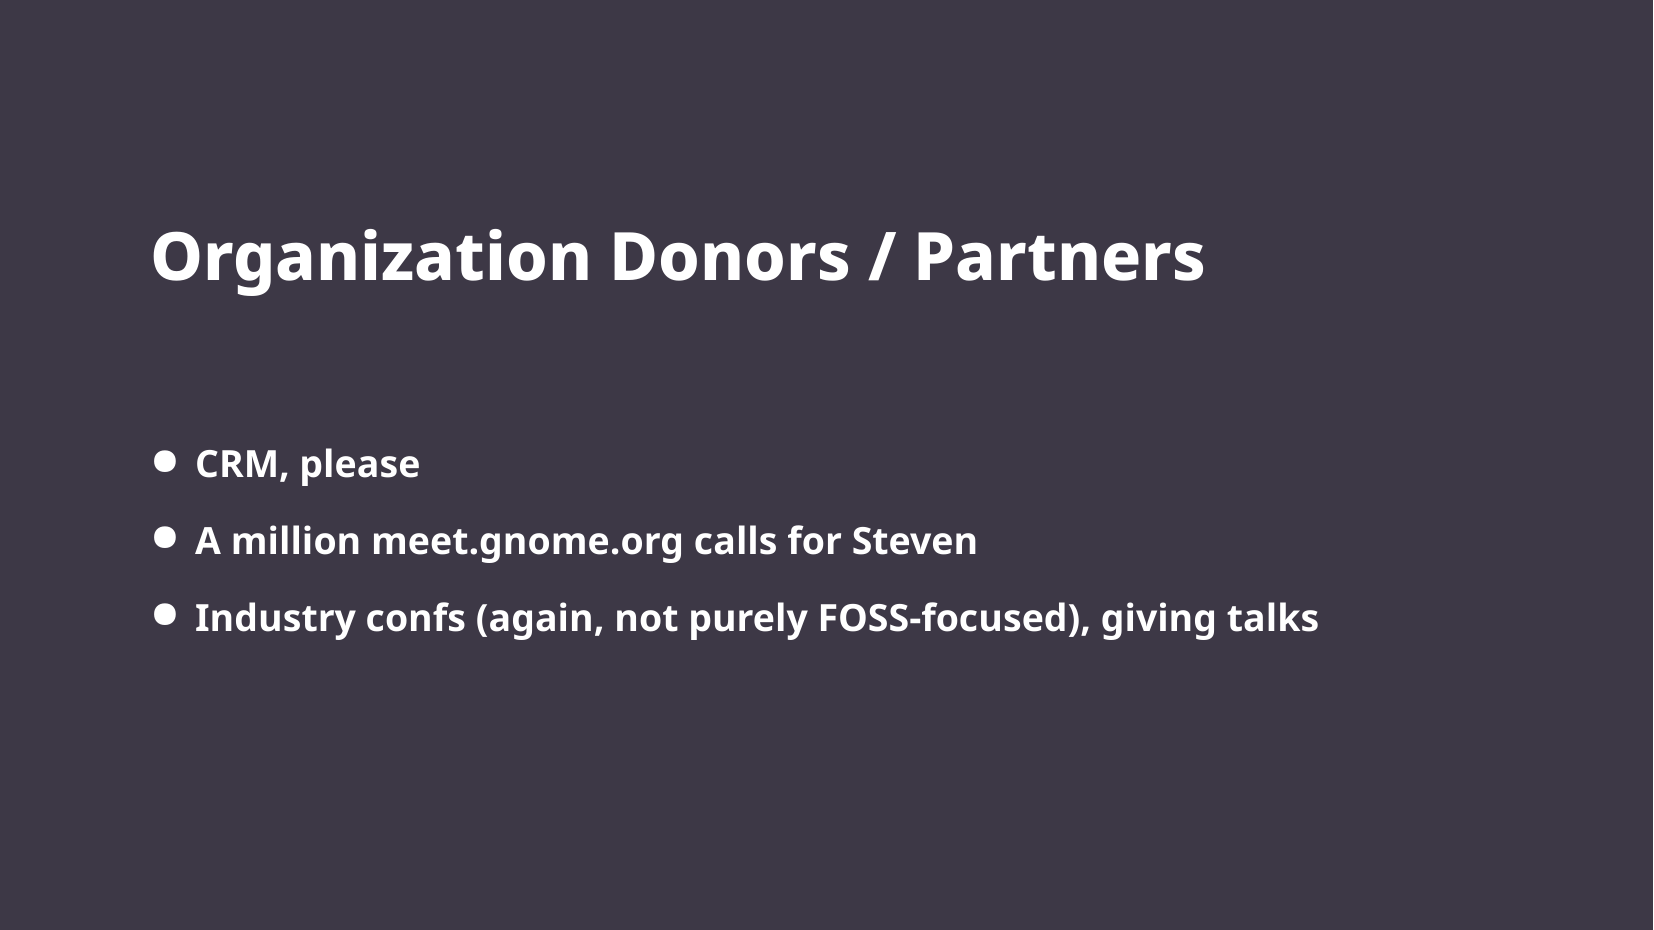

# Organization Donors / Partners
 CRM, please
 A million meet.gnome.org calls for Steven
 Industry confs (again, not purely FOSS-focused), giving talks